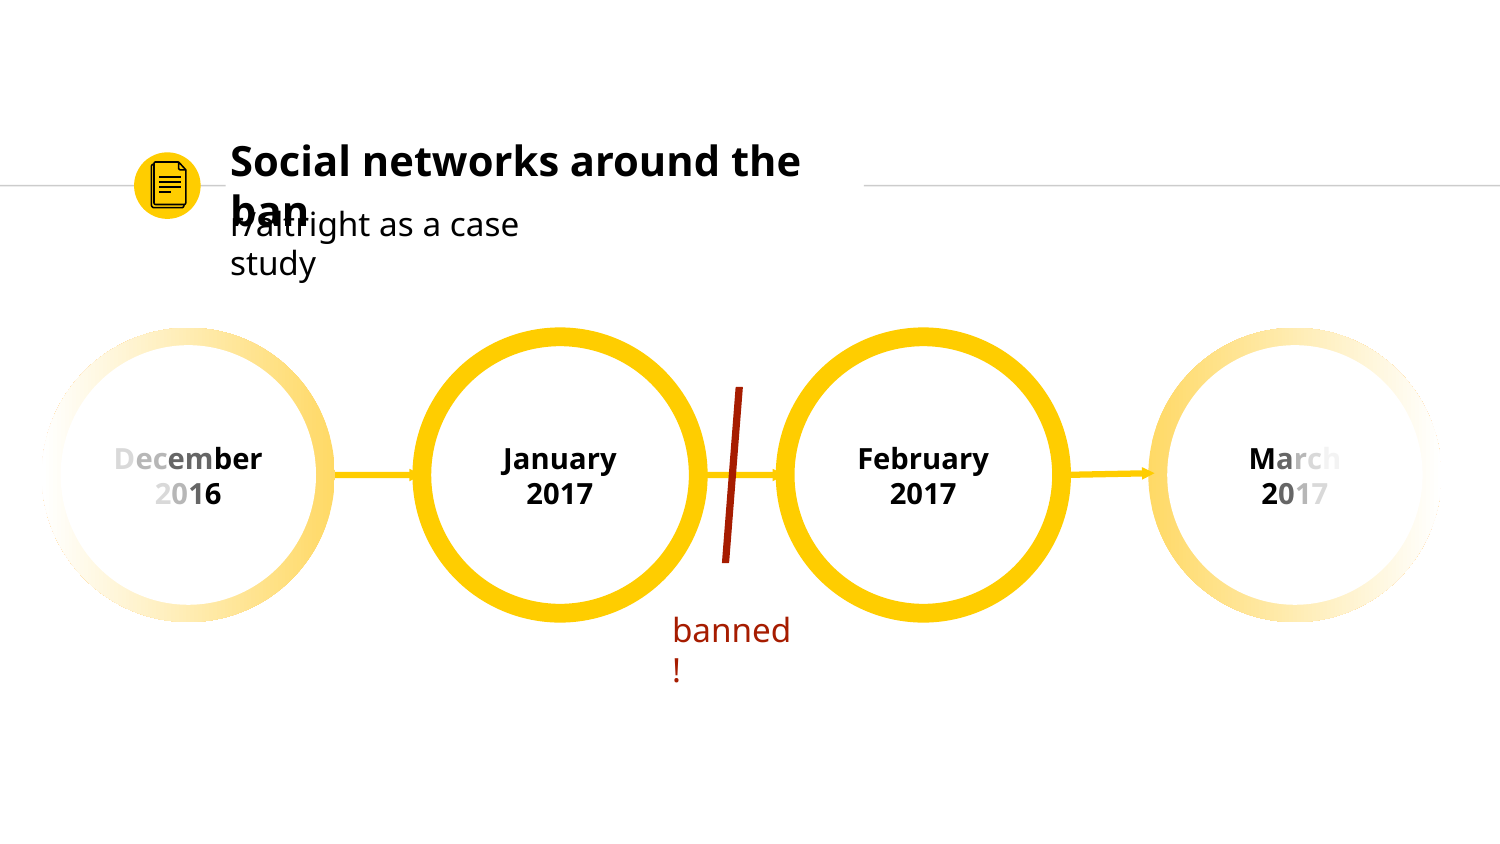

# Social networks around the ban
r/altright as a case study
December 2016
March 2017
January 2017
February 2017
banned!